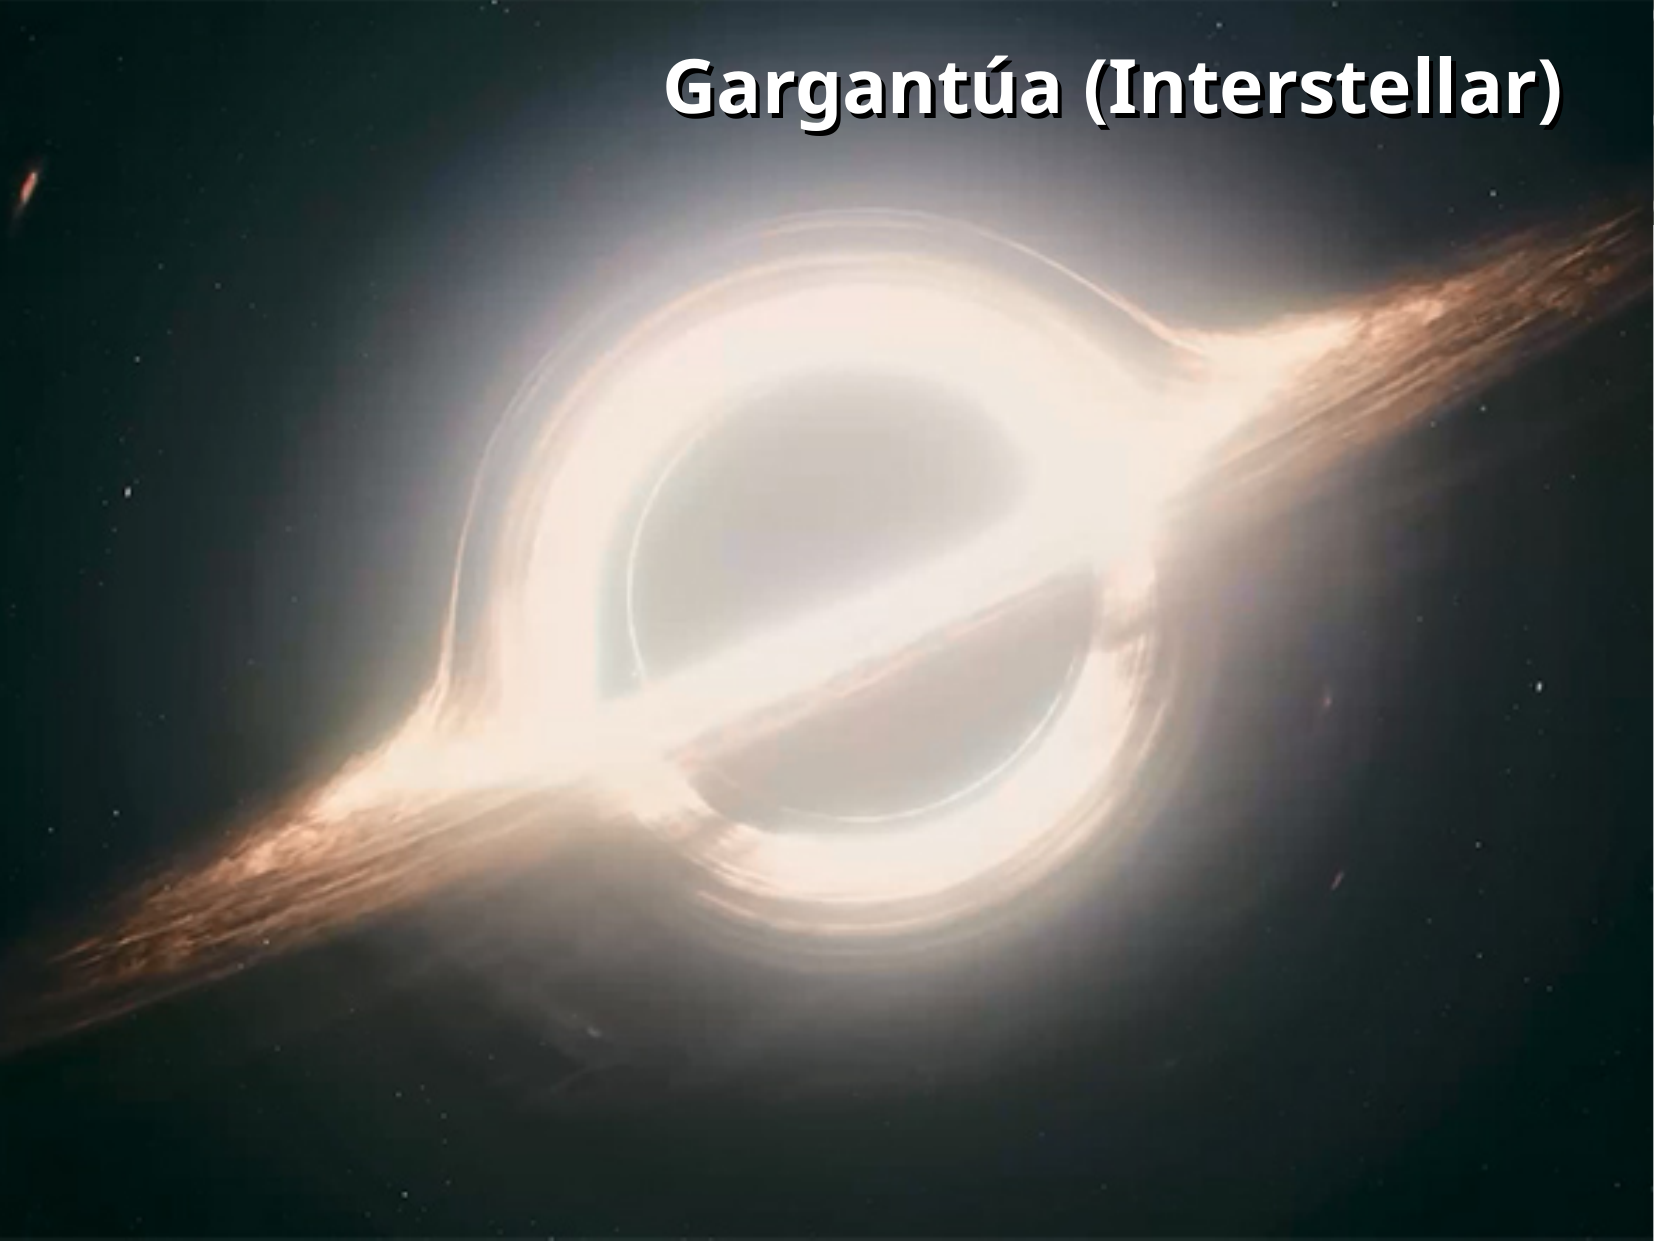

# Gargantúa (Interstellar)
H. Asorey - Física IV B
46